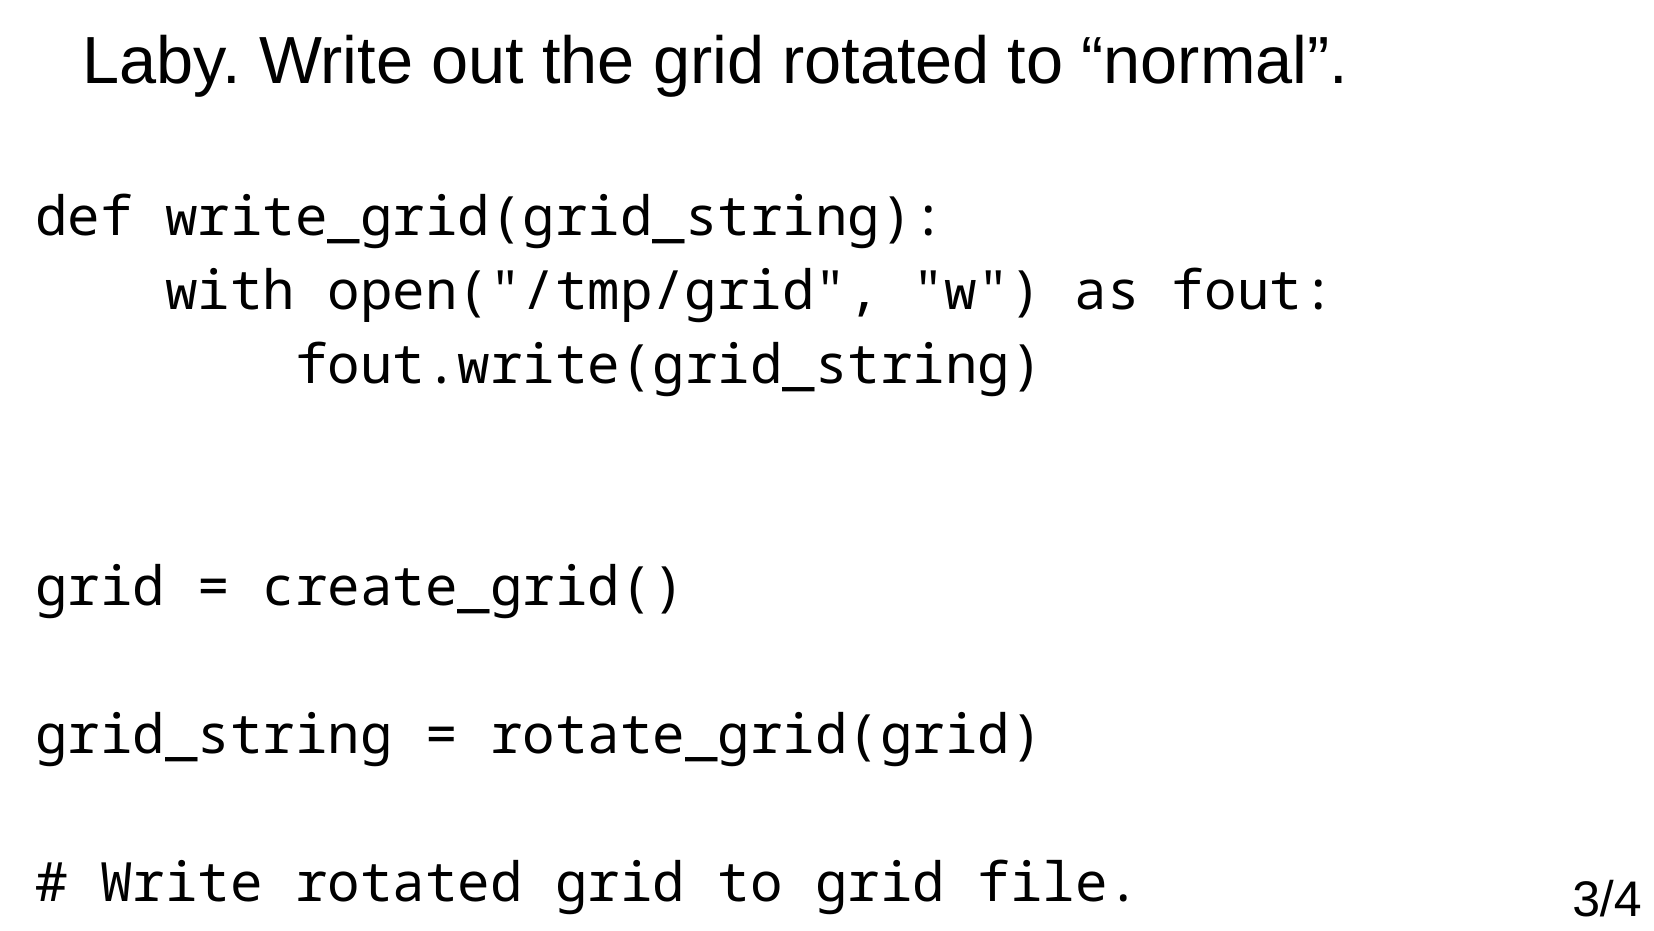

# Laby. Write out the grid rotated to “normal”.
def write_grid(grid_string):
 with open("/tmp/grid", "w") as fout:
 fout.write(grid_string)
grid = create_grid()
grid_string = rotate_grid(grid)
# Write rotated grid to grid file.
write_grid(grid_string)
3/4